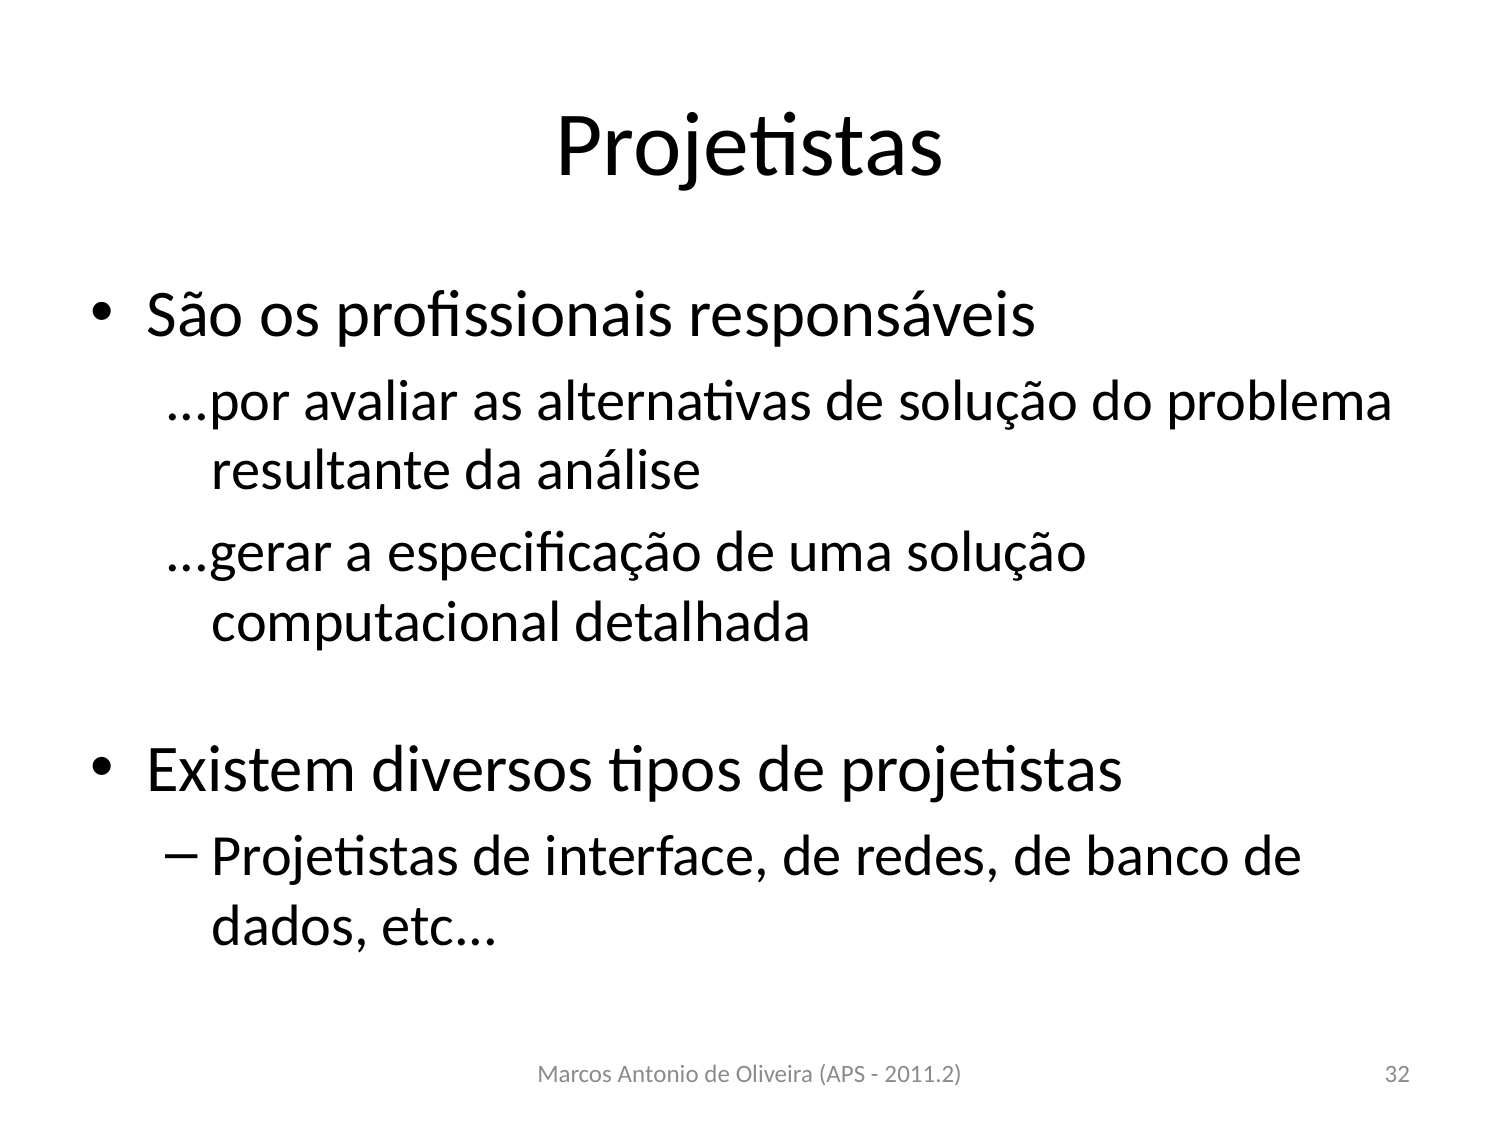

# Projetistas
São os profissionais responsáveis
...por avaliar as alternativas de solução do problema resultante da análise
...gerar a especificação de uma solução computacional detalhada
Existem diversos tipos de projetistas
Projetistas de interface, de redes, de banco de dados, etc...
Marcos Antonio de Oliveira (APS - 2011.2)